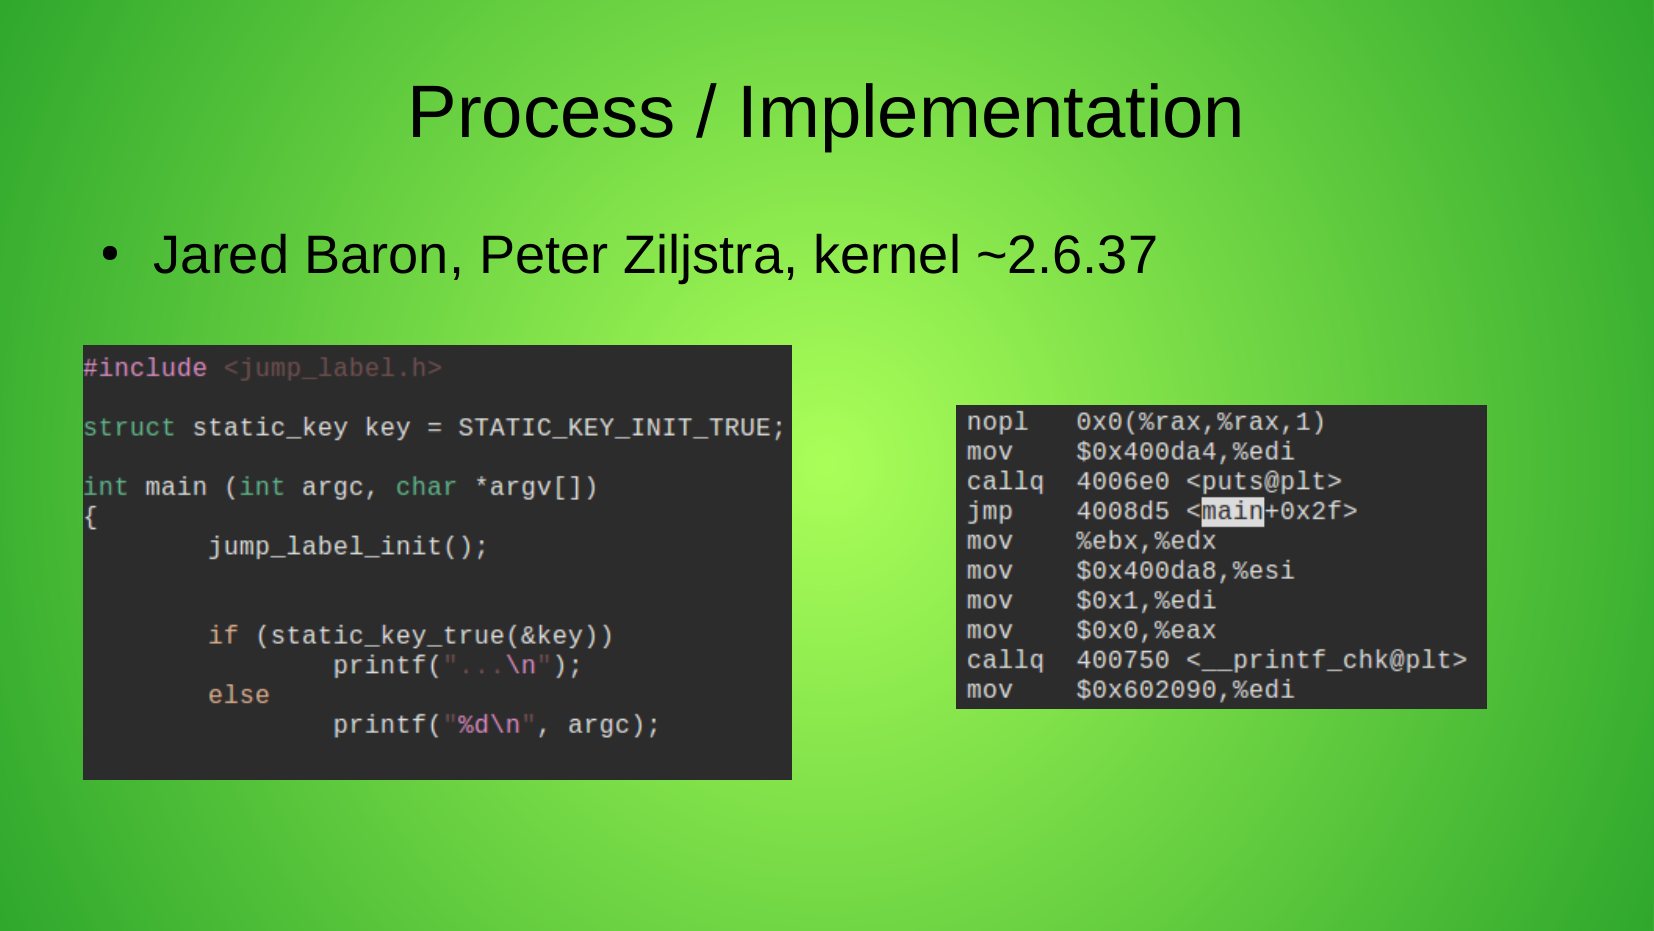

# Process / Implementation
Jared Baron, Peter Ziljstra, kernel ~2.6.37